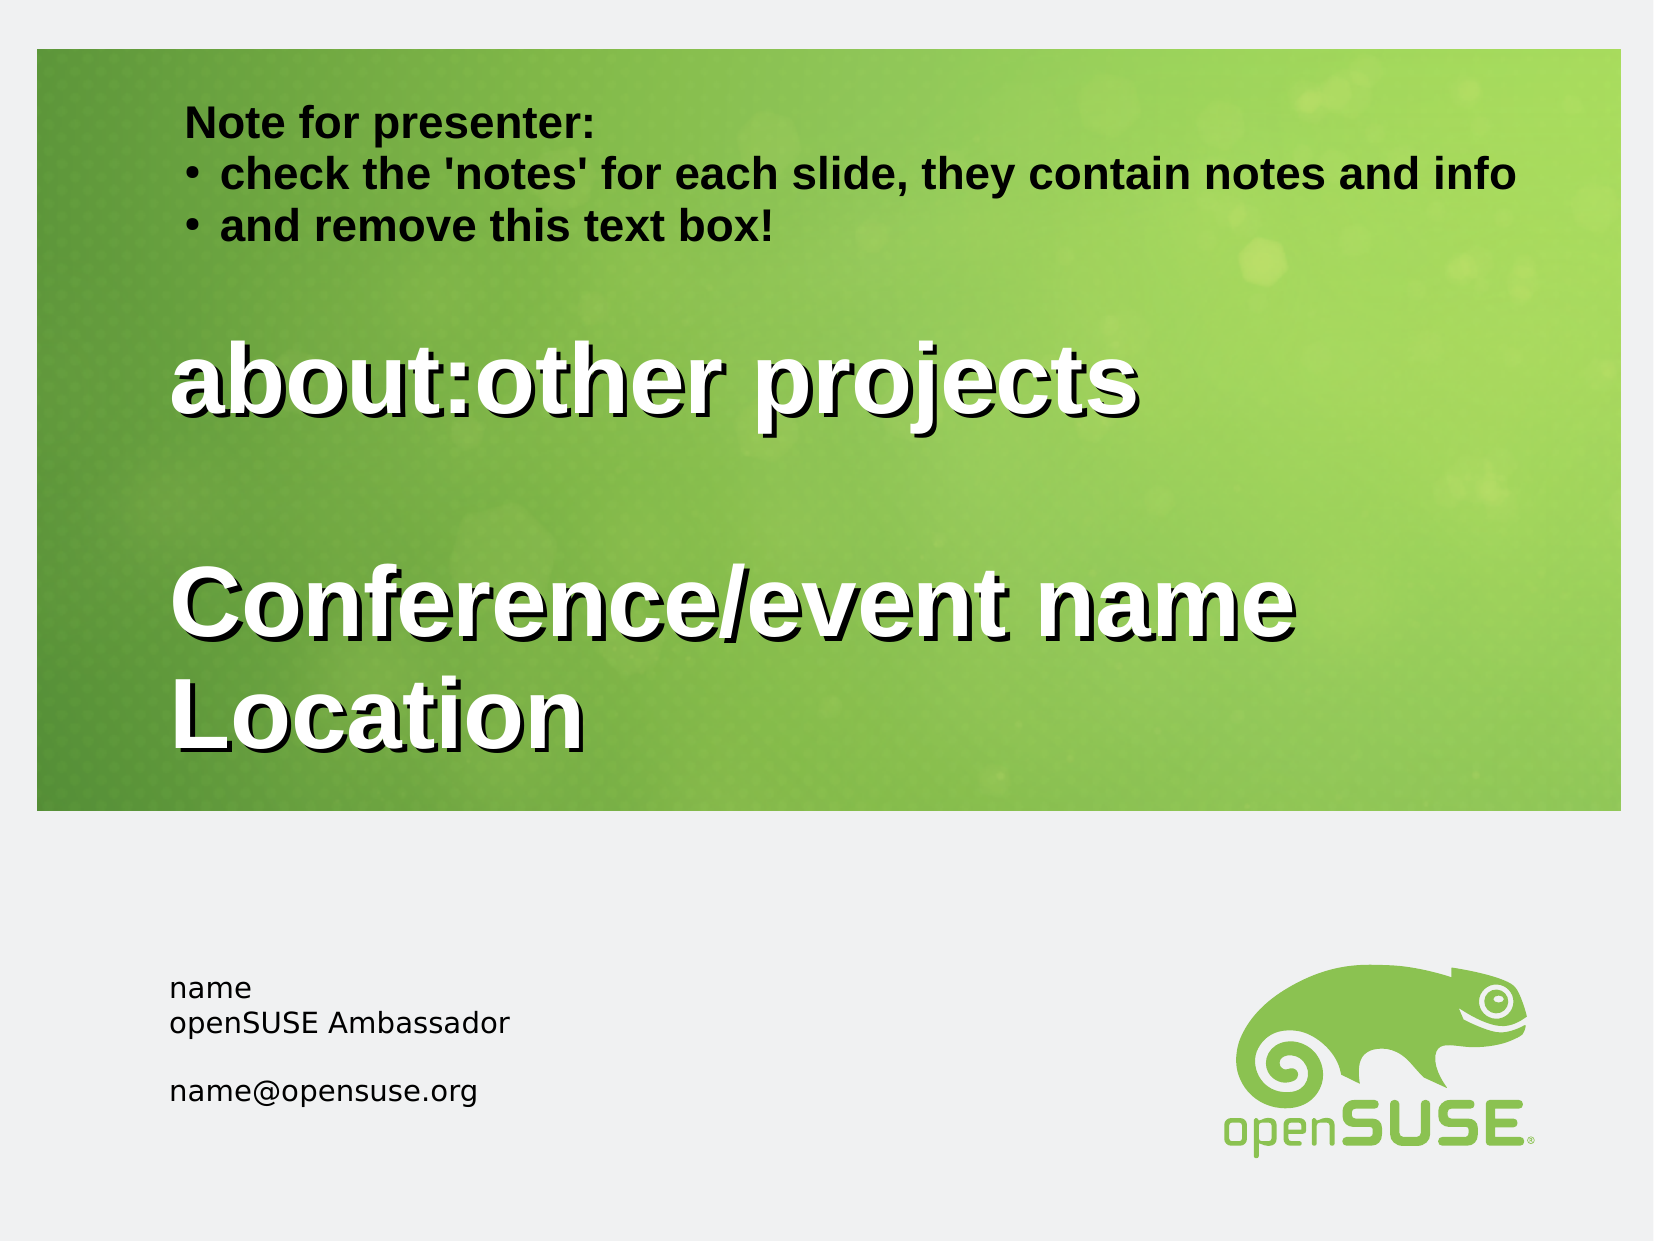

Note for presenter:
check the 'notes' for each slide, they contain notes and info
and remove this text box!
# about:other projects Conference/event name Location
name
openSUSE Ambassador
name@opensuse.org